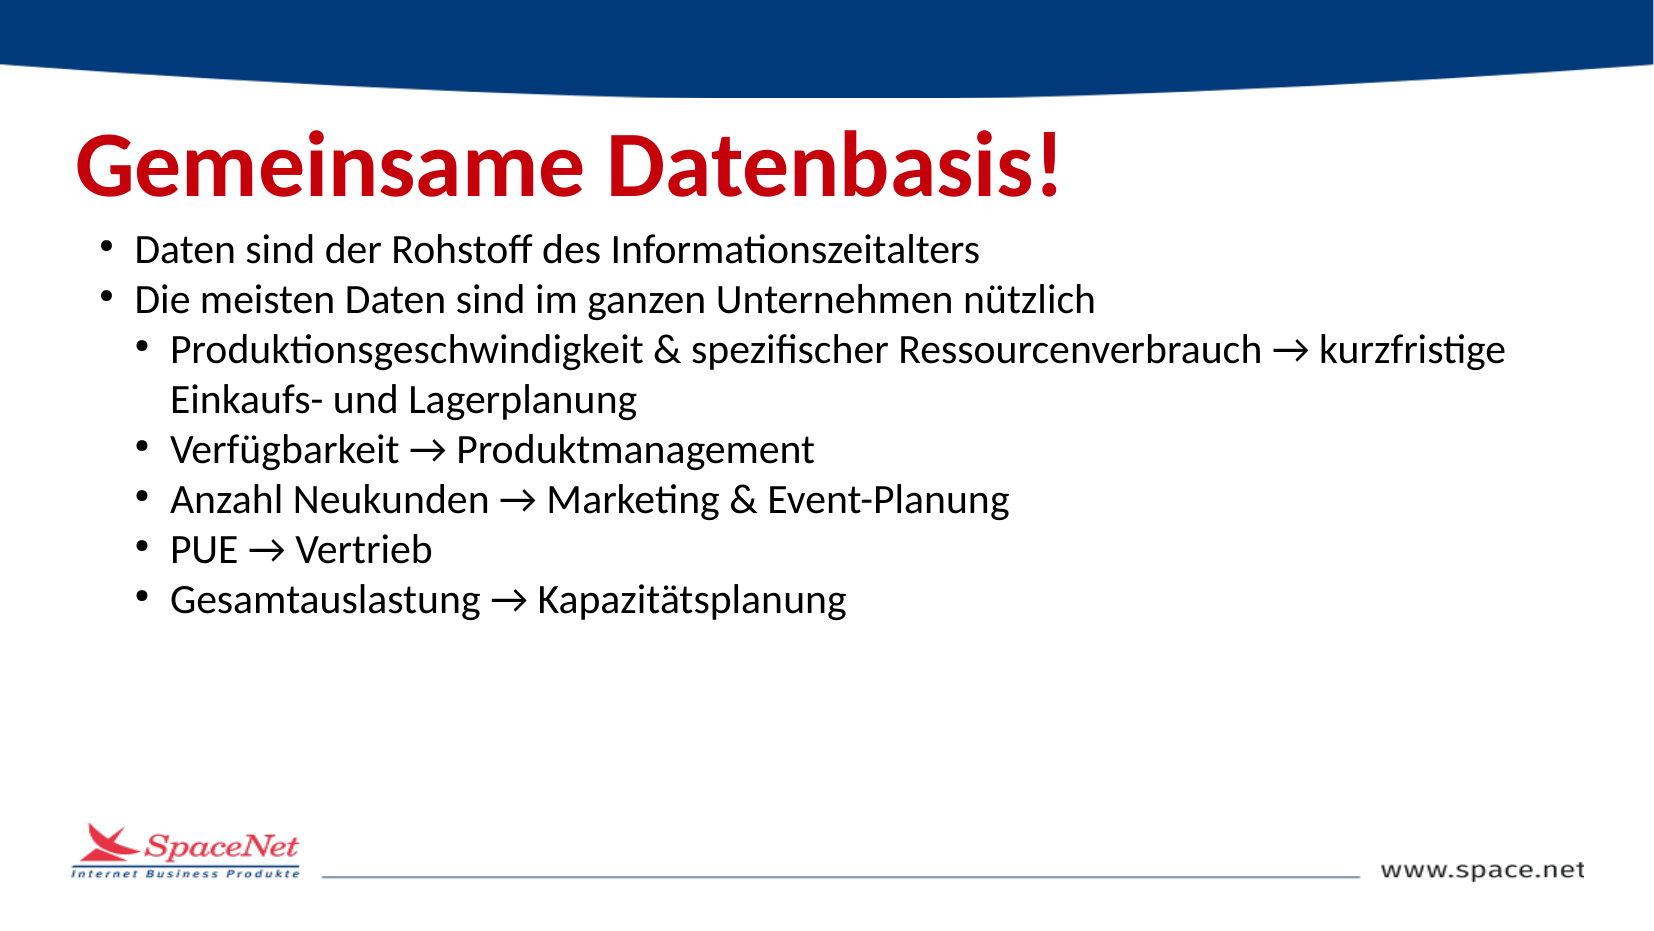

Gemeinsame Datenbasis!
Daten sind der Rohstoff des Informationszeitalters
Die meisten Daten sind im ganzen Unternehmen nützlich
Produktionsgeschwindigkeit & spezifischer Ressourcenverbrauch → kurzfristige Einkaufs- und Lagerplanung
Verfügbarkeit → Produktmanagement
Anzahl Neukunden → Marketing & Event-Planung
PUE → Vertrieb
Gesamtauslastung → Kapazitätsplanung